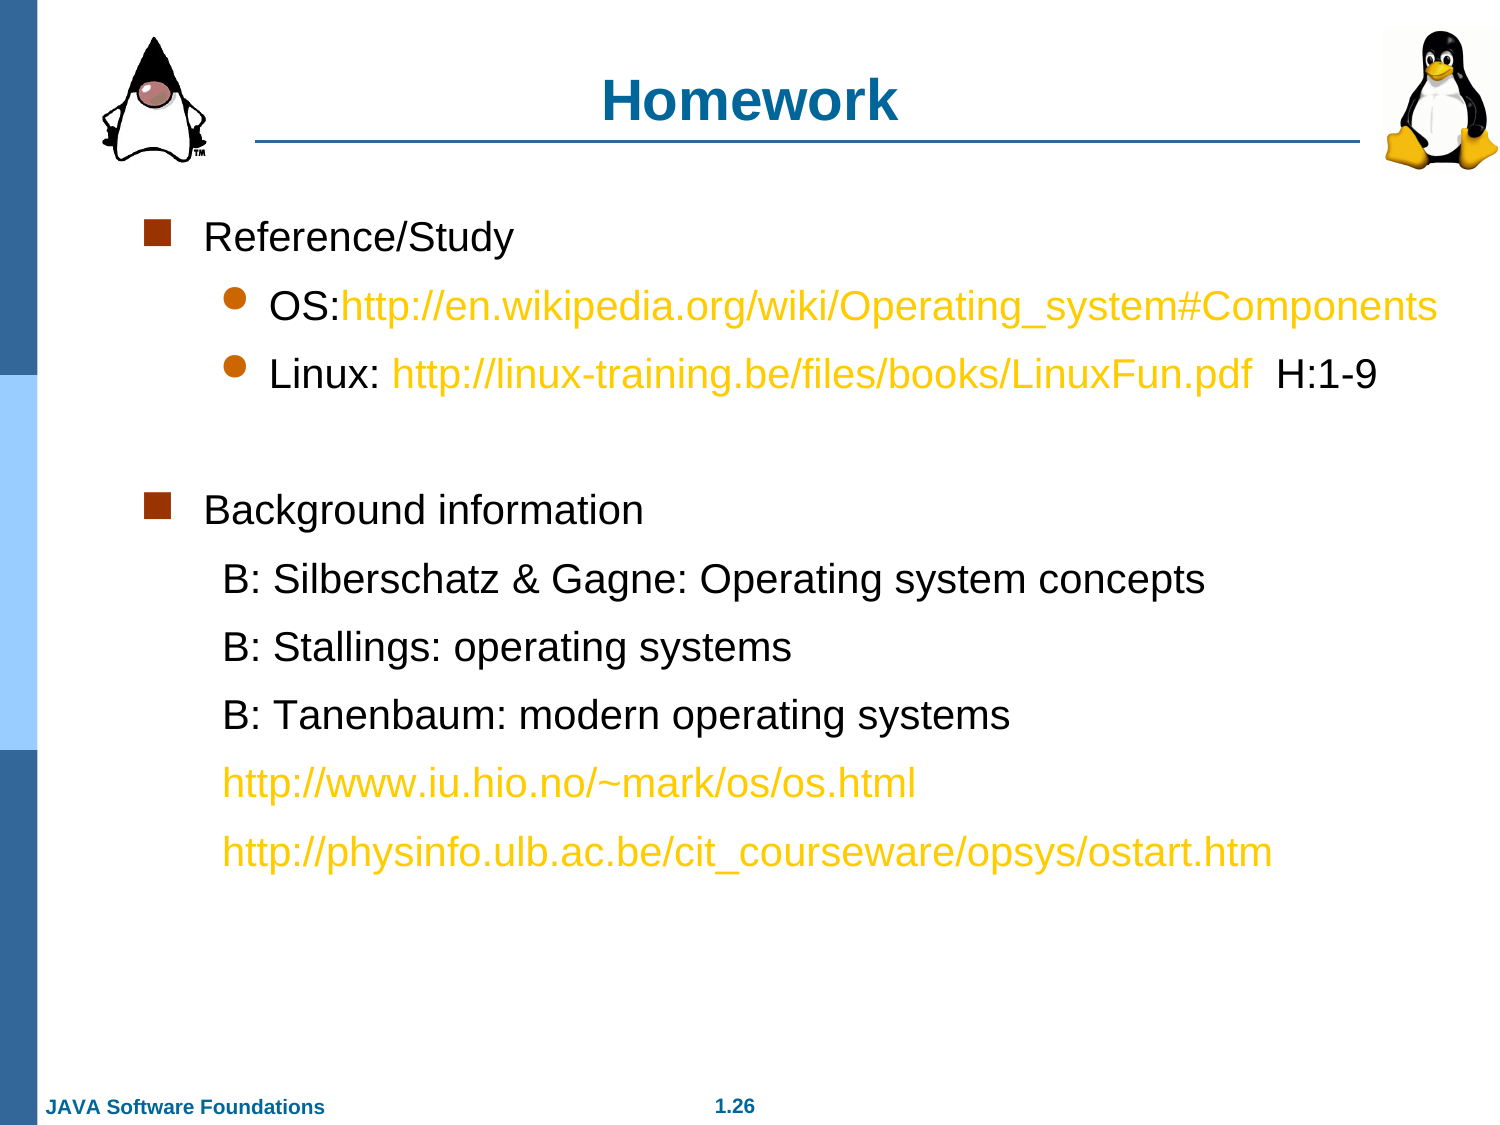

# Homework
Reference/Study
OS:http://en.wikipedia.org/wiki/Operating_system#Components
Linux: http://linux-training.be/files/books/LinuxFun.pdf H:1-9
Background information
B: Silberschatz & Gagne: Operating system concepts
B: Stallings: operating systems
B: Tanenbaum: modern operating systems
http://www.iu.hio.no/~mark/os/os.html
http://physinfo.ulb.ac.be/cit_courseware/opsys/ostart.htm